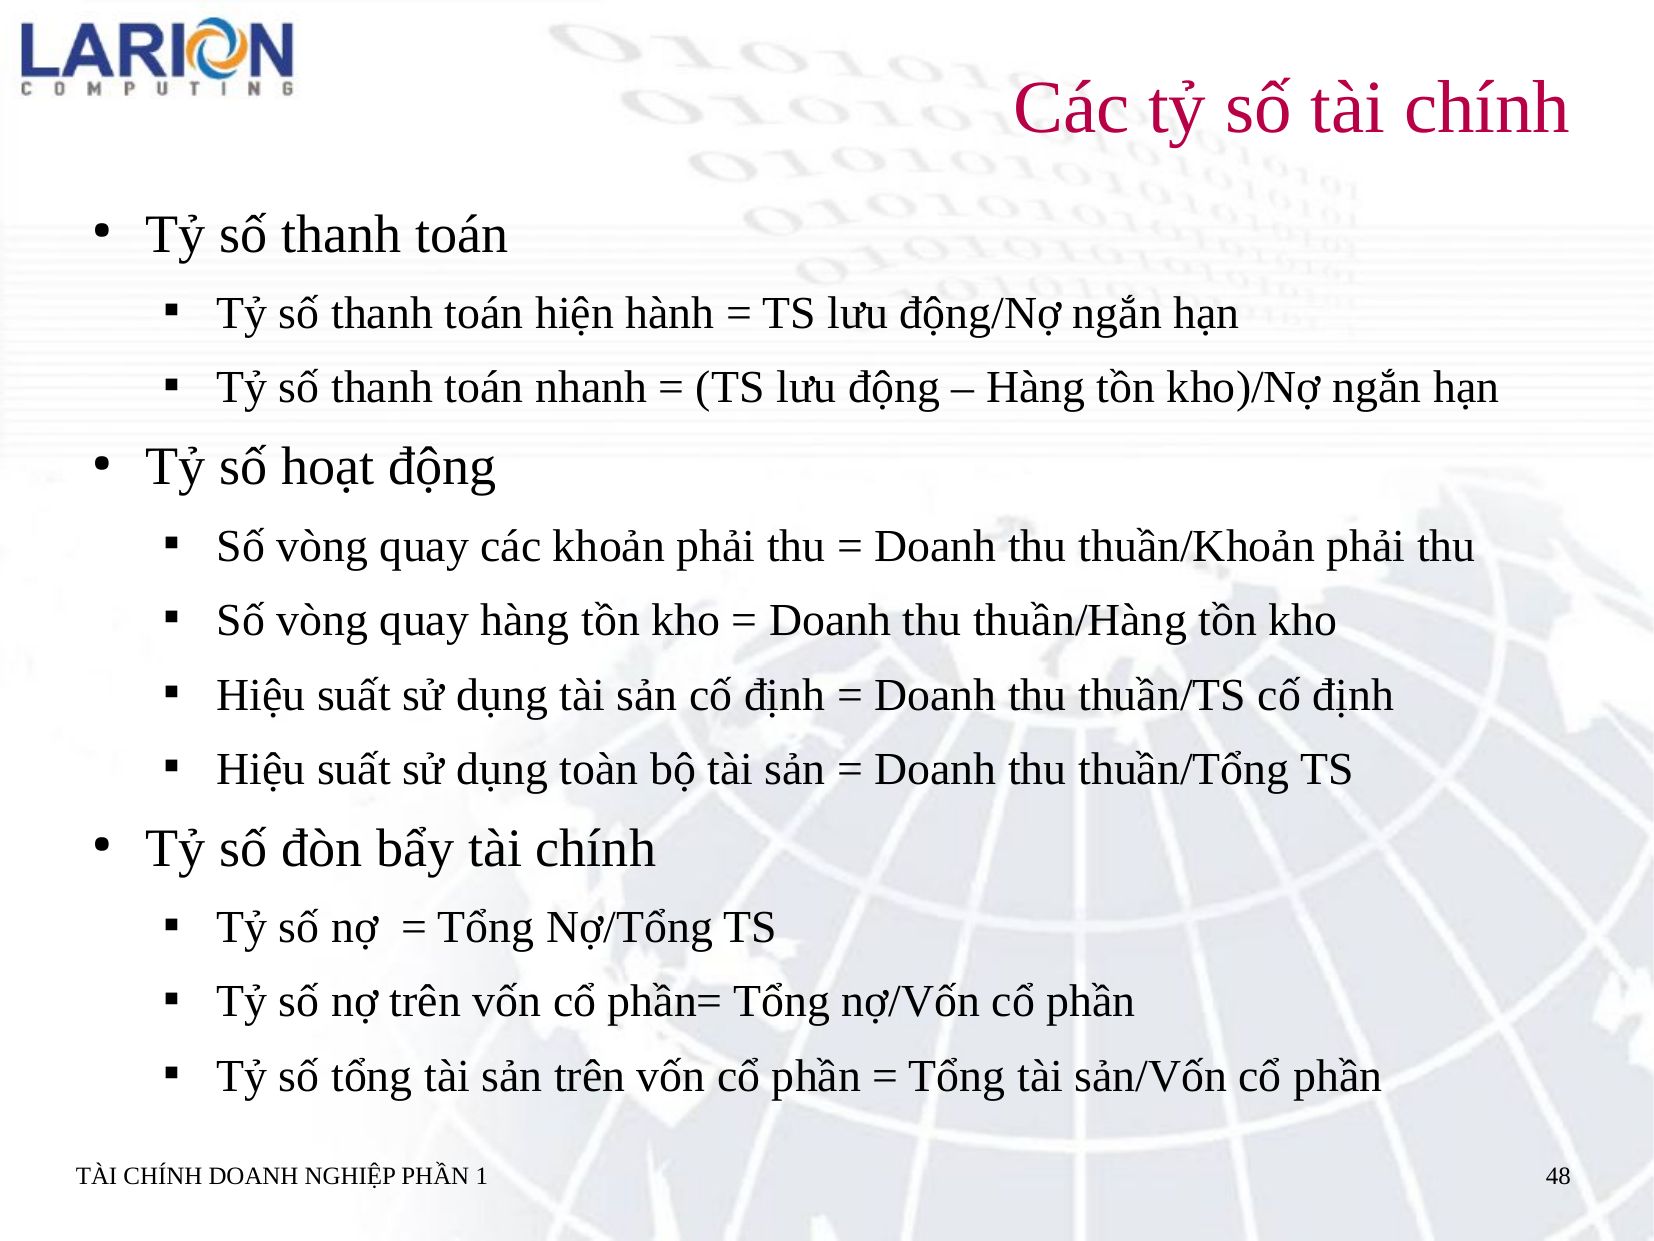

# Các tỷ số tài chính
Tỷ số thanh toán
Tỷ số thanh toán hiện hành = TS lưu động/Nợ ngắn hạn
Tỷ số thanh toán nhanh = (TS lưu động – Hàng tồn kho)/Nợ ngắn hạn
Tỷ số hoạt động
Số vòng quay các khoản phải thu = Doanh thu thuần/Khoản phải thu
Số vòng quay hàng tồn kho = Doanh thu thuần/Hàng tồn kho
Hiệu suất sử dụng tài sản cố định = Doanh thu thuần/TS cố định
Hiệu suất sử dụng toàn bộ tài sản = Doanh thu thuần/Tổng TS
Tỷ số đòn bẩy tài chính
Tỷ số nợ = Tổng Nợ/Tổng TS
Tỷ số nợ trên vốn cổ phần= Tổng nợ/Vốn cổ phần
Tỷ số tổng tài sản trên vốn cổ phần = Tổng tài sản/Vốn cổ phần
TÀI CHÍNH DOANH NGHIỆP PHẦN 1
48